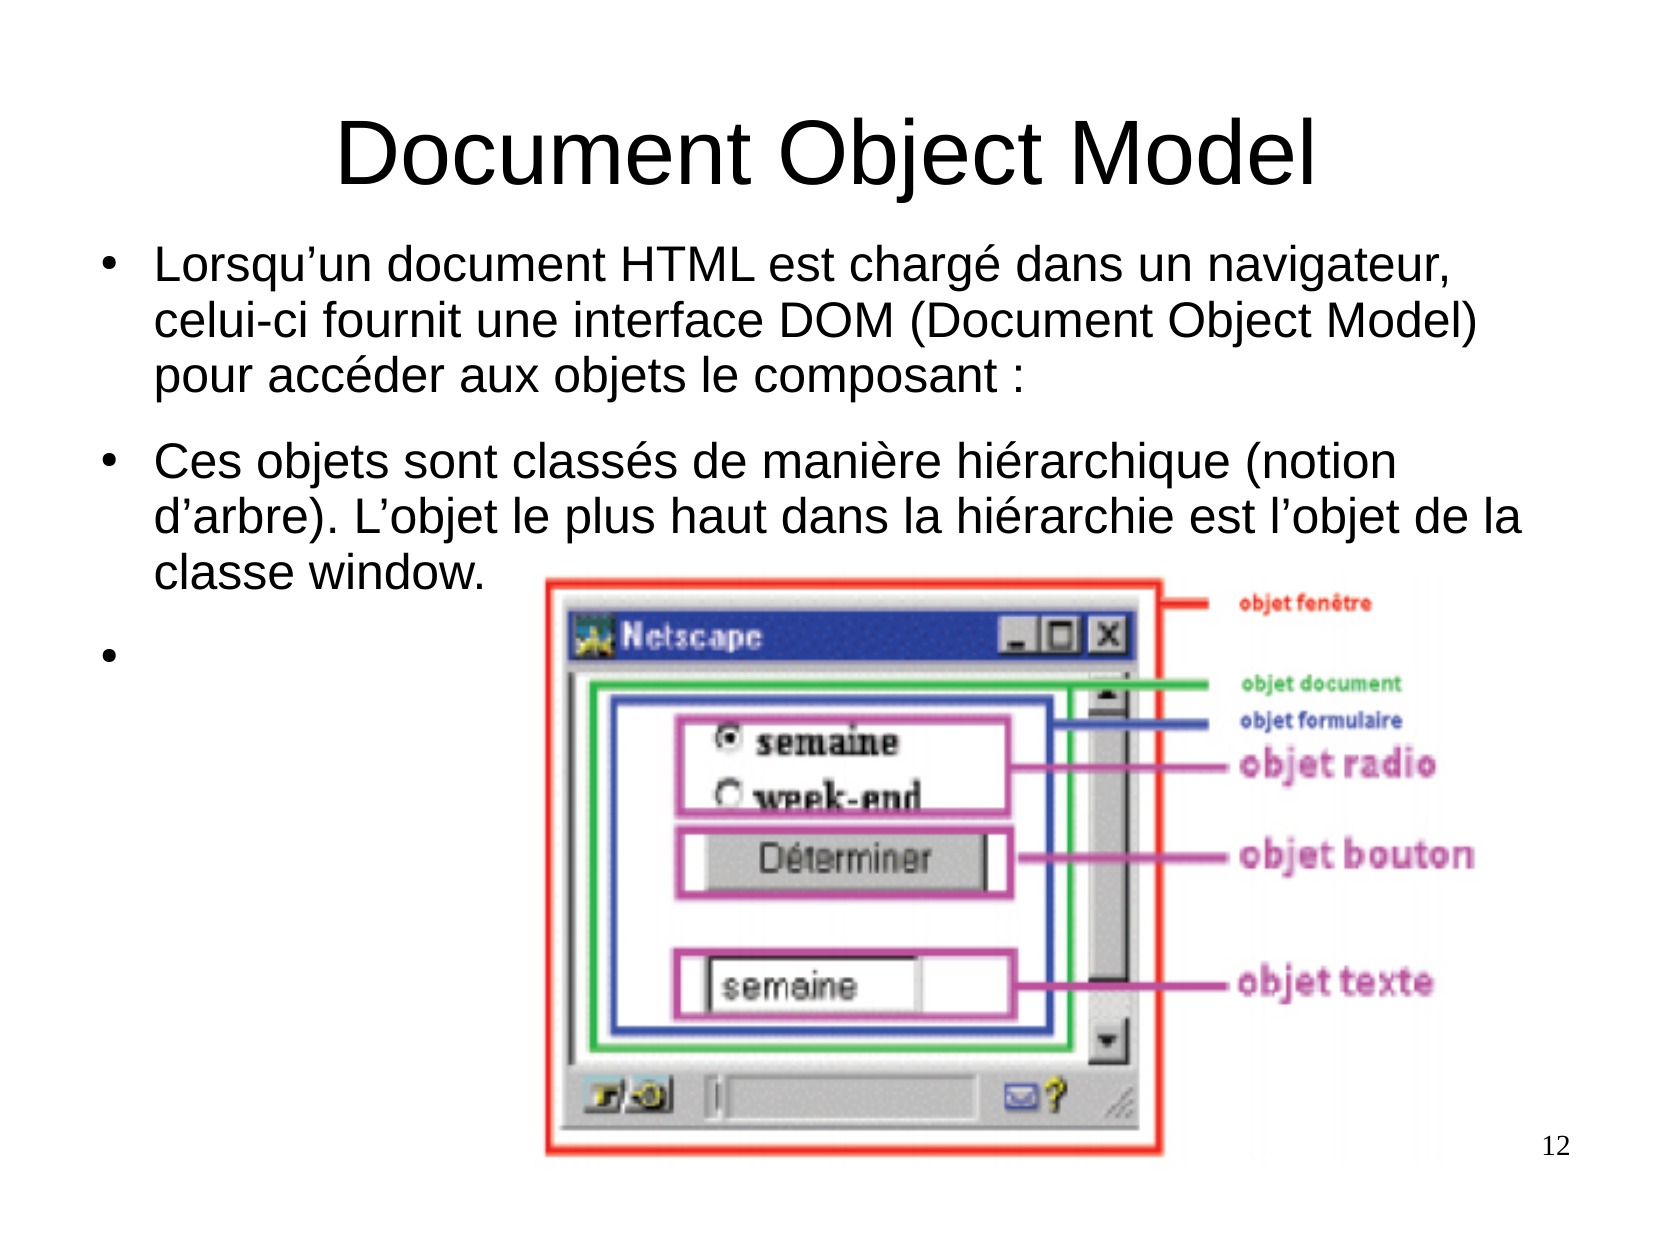

# Document Object Model
Lorsqu’un document HTML est chargé dans un navigateur, celui-ci fournit une interface DOM (Document Object Model) pour accéder aux objets le composant :
Ces objets sont classés de manière hiérarchique (notion d’arbre). L’objet le plus haut dans la hiérarchie est l’objet de la classe window.
12